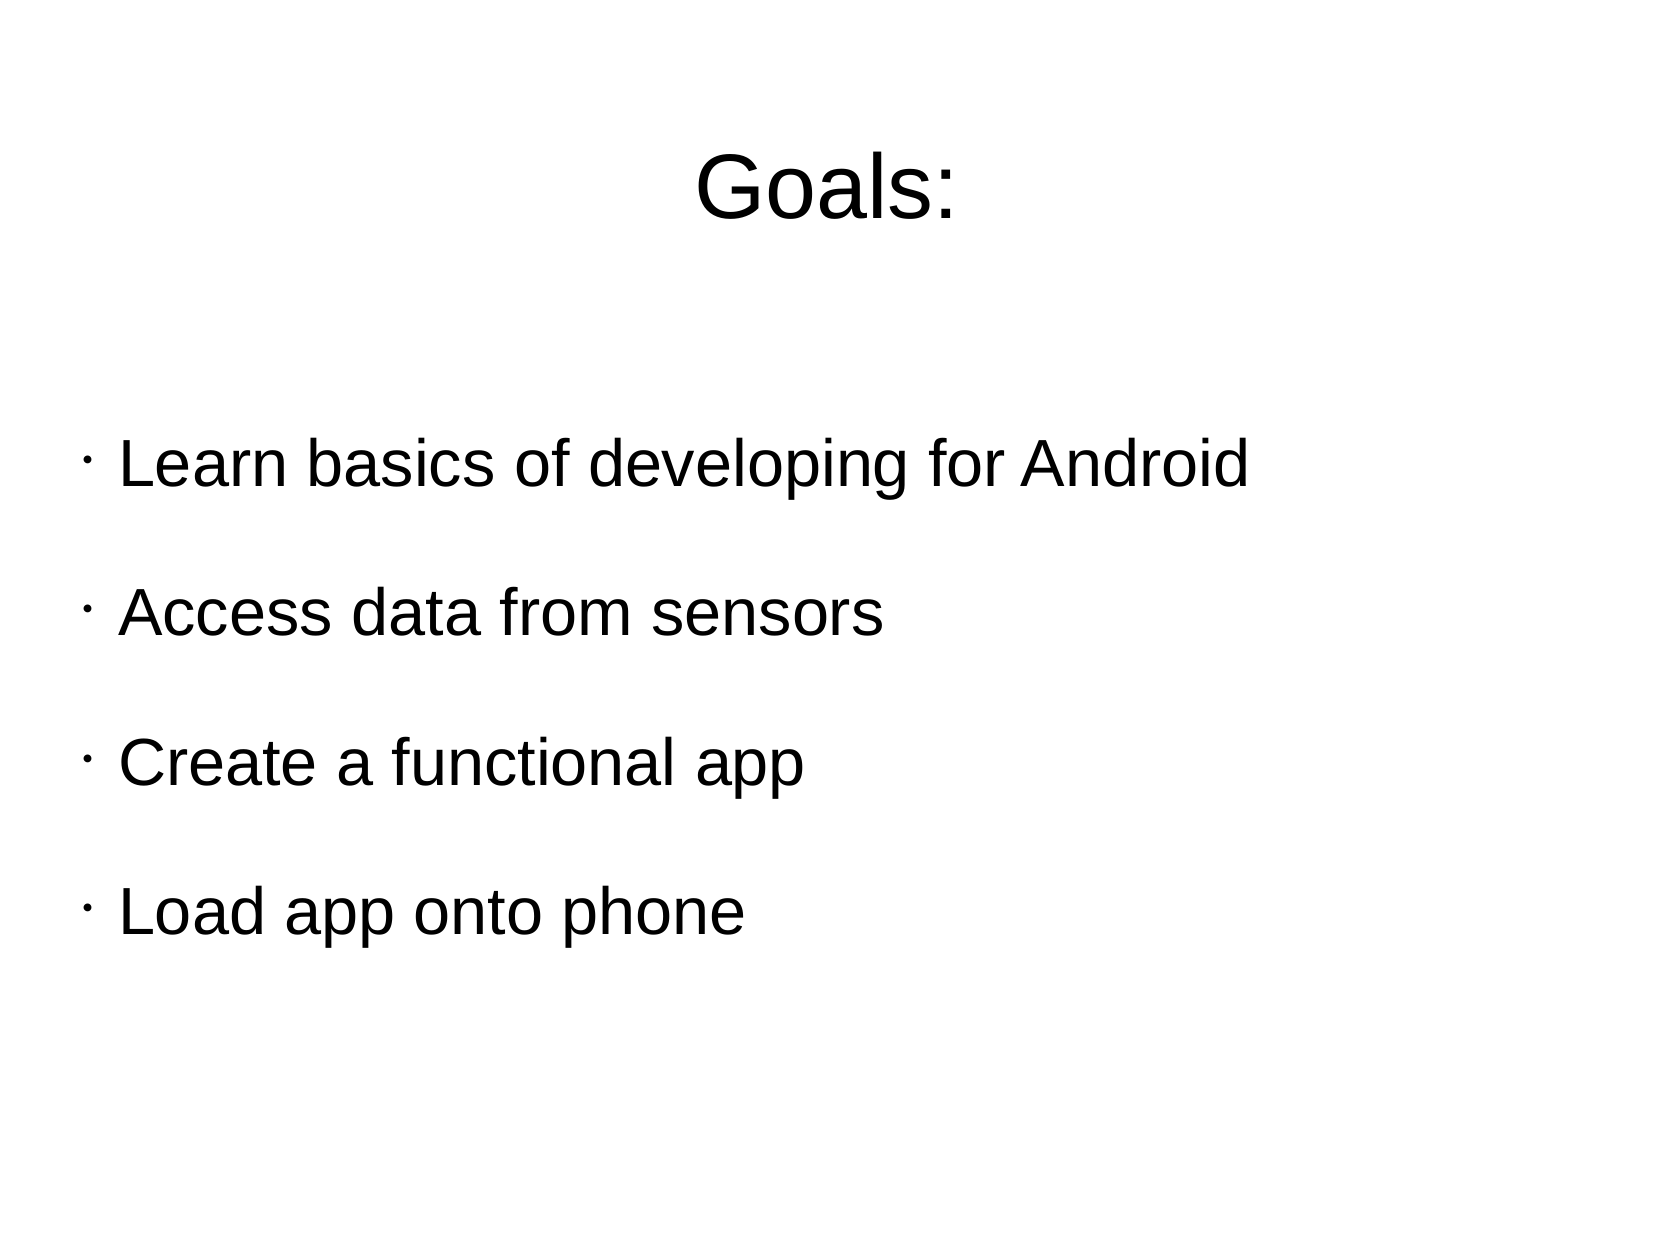

# Goals:
Learn basics of developing for Android
Access data from sensors
Create a functional app
Load app onto phone